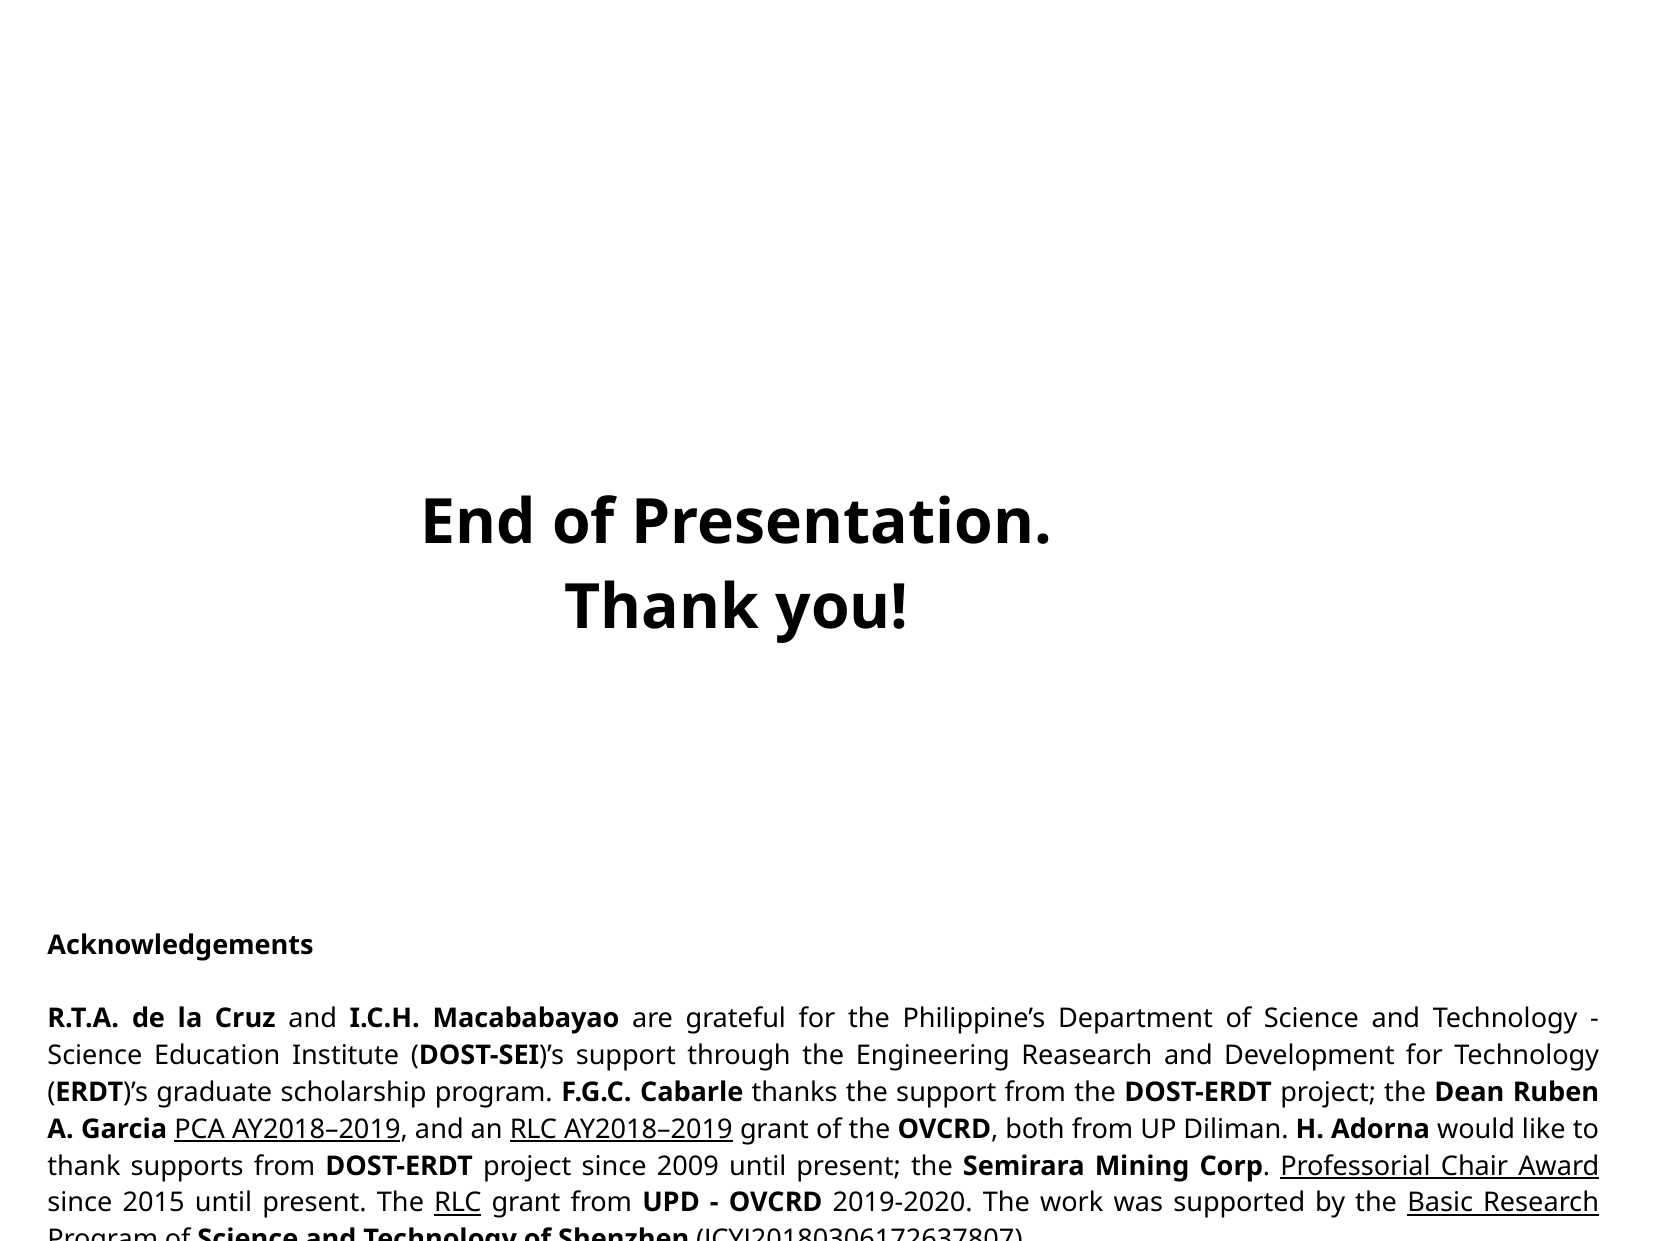

End of Presentation. Thank you!
Acknowledgements
R.T.A. de la Cruz and I.C.H. Macababayao are grateful for the Philippine’s Department of Science and Technology - Science Education Institute (DOST-SEI)’s support through the Engineering Reasearch and Development for Technology (ERDT)’s graduate scholarship program. F.G.C. Cabarle thanks the support from the DOST-ERDT project; the Dean Ruben A. Garcia PCA AY2018–2019, and an RLC AY2018–2019 grant of the OVCRD, both from UP Diliman. H. Adorna would like to thank supports from DOST-ERDT project since 2009 until present; the Semirara Mining Corp. Professorial Chair Award since 2015 until present. The RLC grant from UPD - OVCRD 2019-2020. The work was supported by the Basic Research Program of Science and Technology of Shenzhen (JCYJ20180306172637807).